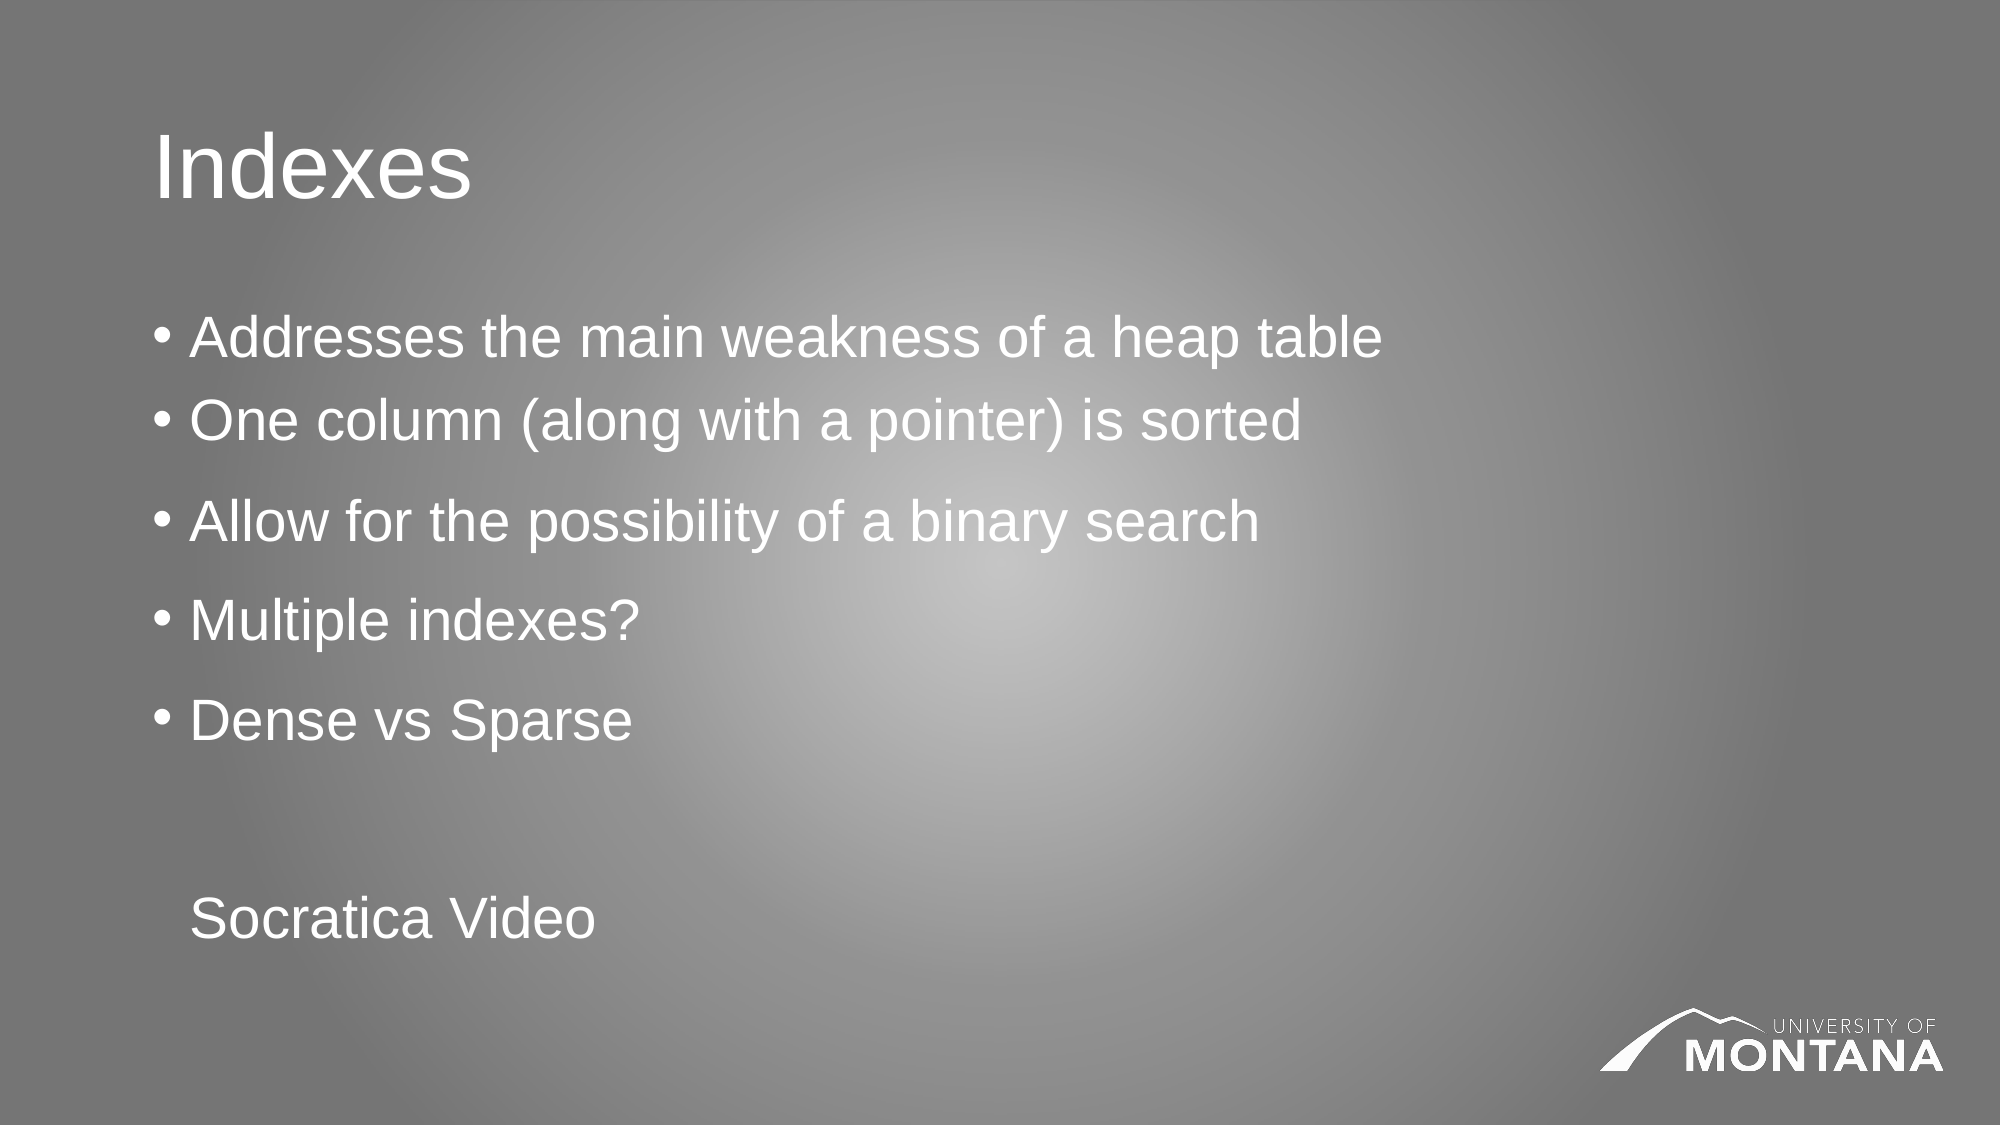

# Indexes
Addresses the main weakness of a heap table
One column (along with a pointer) is sorted
Allow for the possibility of a binary search
Multiple indexes?
Dense vs Sparse
Socratica Video